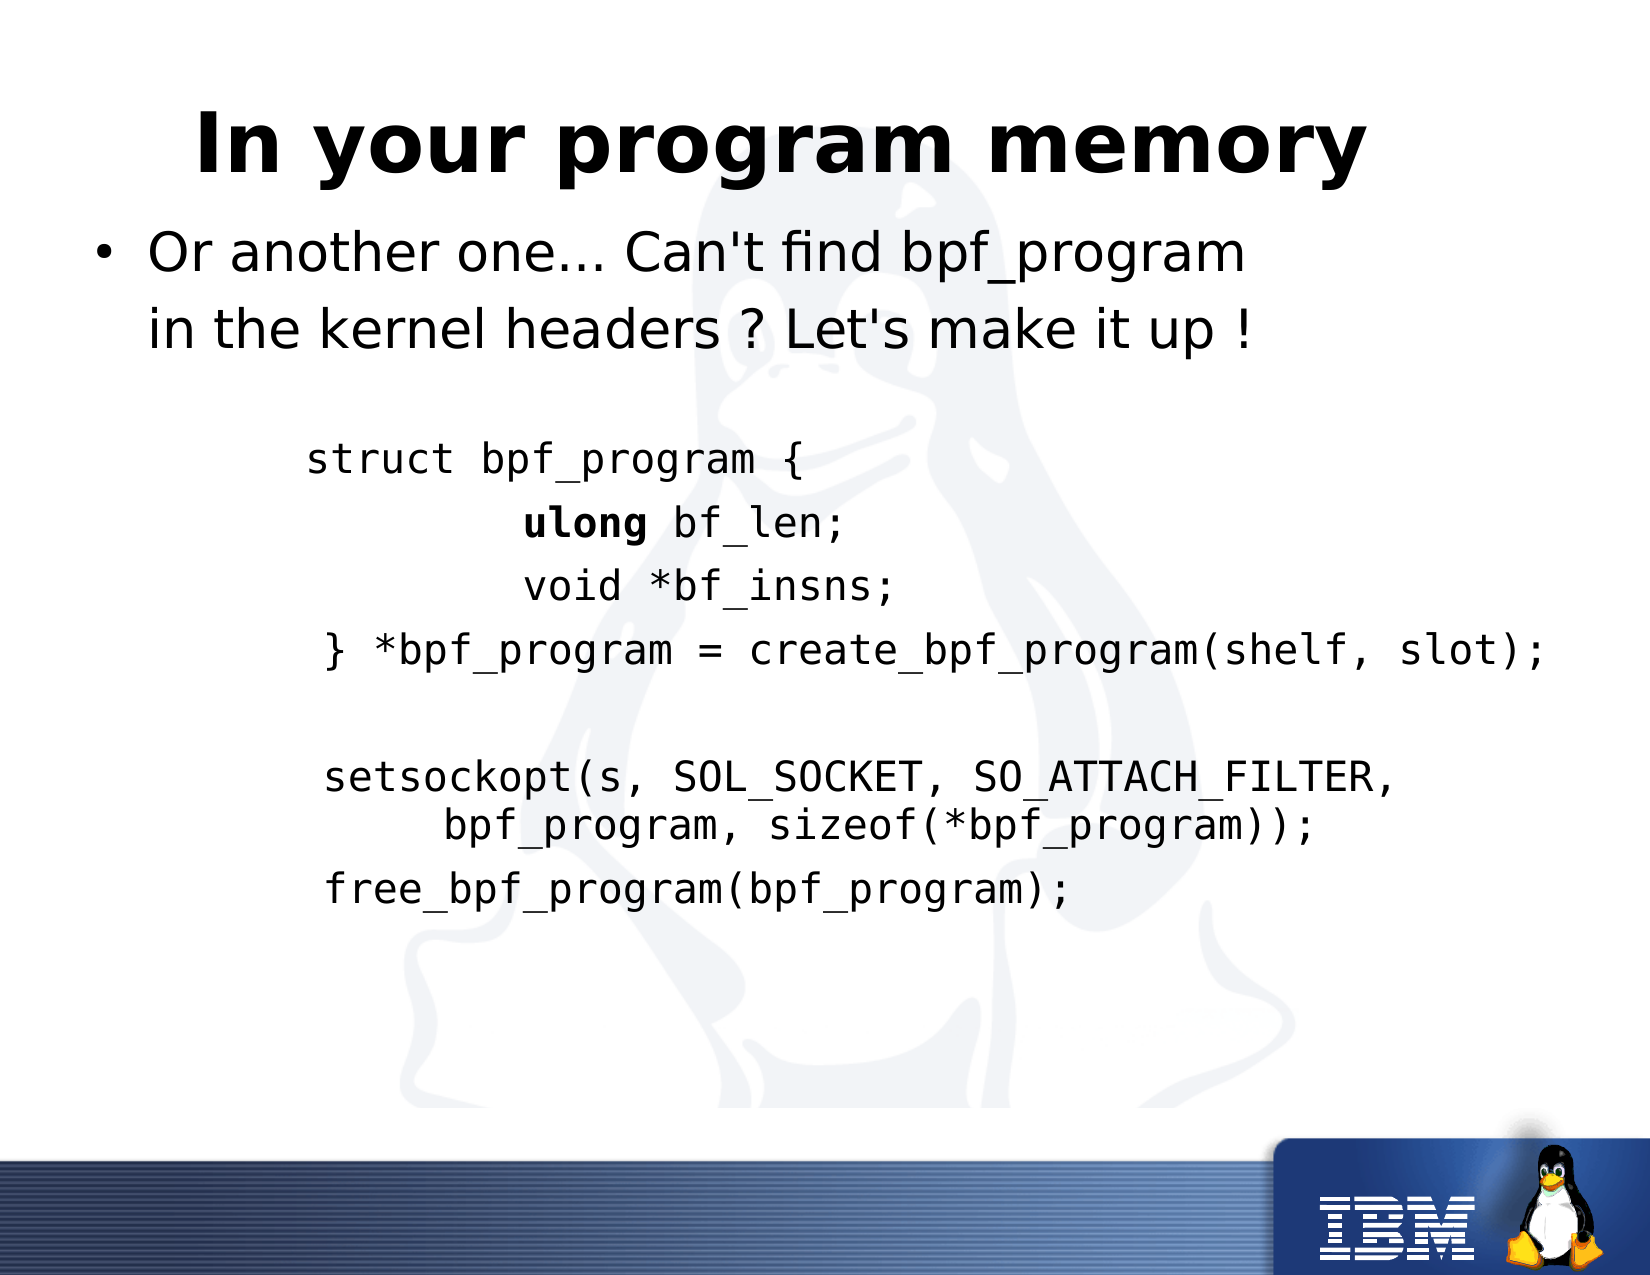

# In your program memory
Or another one... Can't find bpf_program
in the kernel headers ? Let's make it up !
 struct bpf_program {
 ulong bf_len;
 void *bf_insns;
 } *bpf_program = create_bpf_program(shelf, slot);
 setsockopt(s, SOL_SOCKET, SO_ATTACH_FILTER, 						bpf_program, sizeof(*bpf_program));
 free_bpf_program(bpf_program);